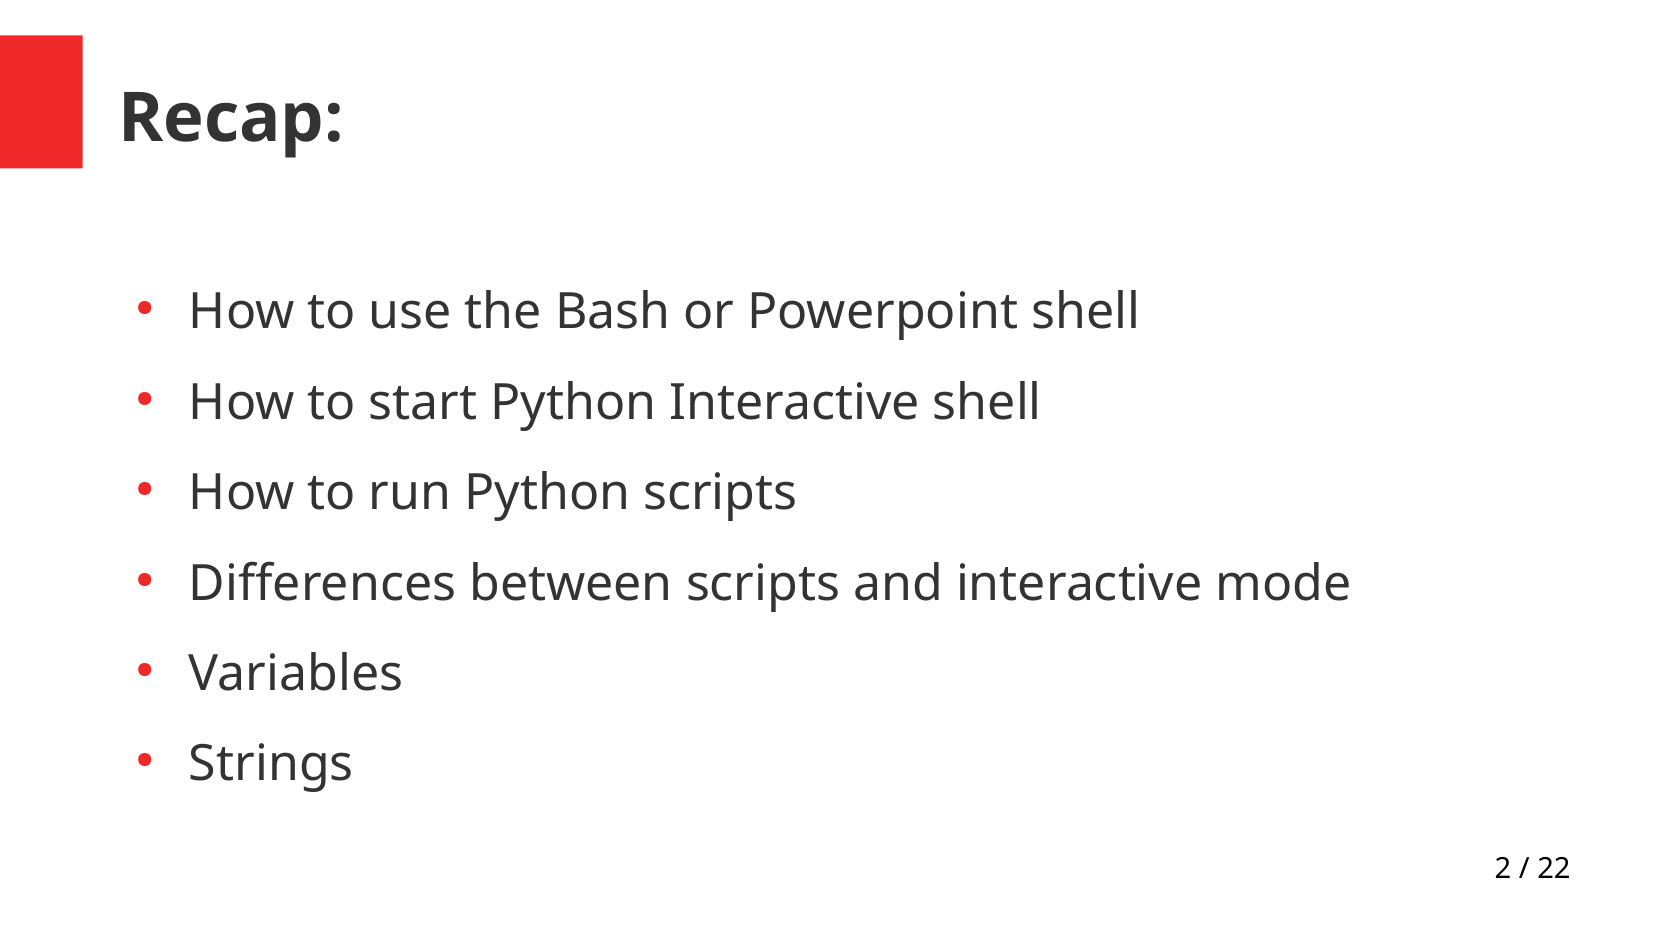

# Recap:
How to use the Bash or Powerpoint shell
How to start Python Interactive shell
How to run Python scripts
Differences between scripts and interactive mode
Variables
Strings
2